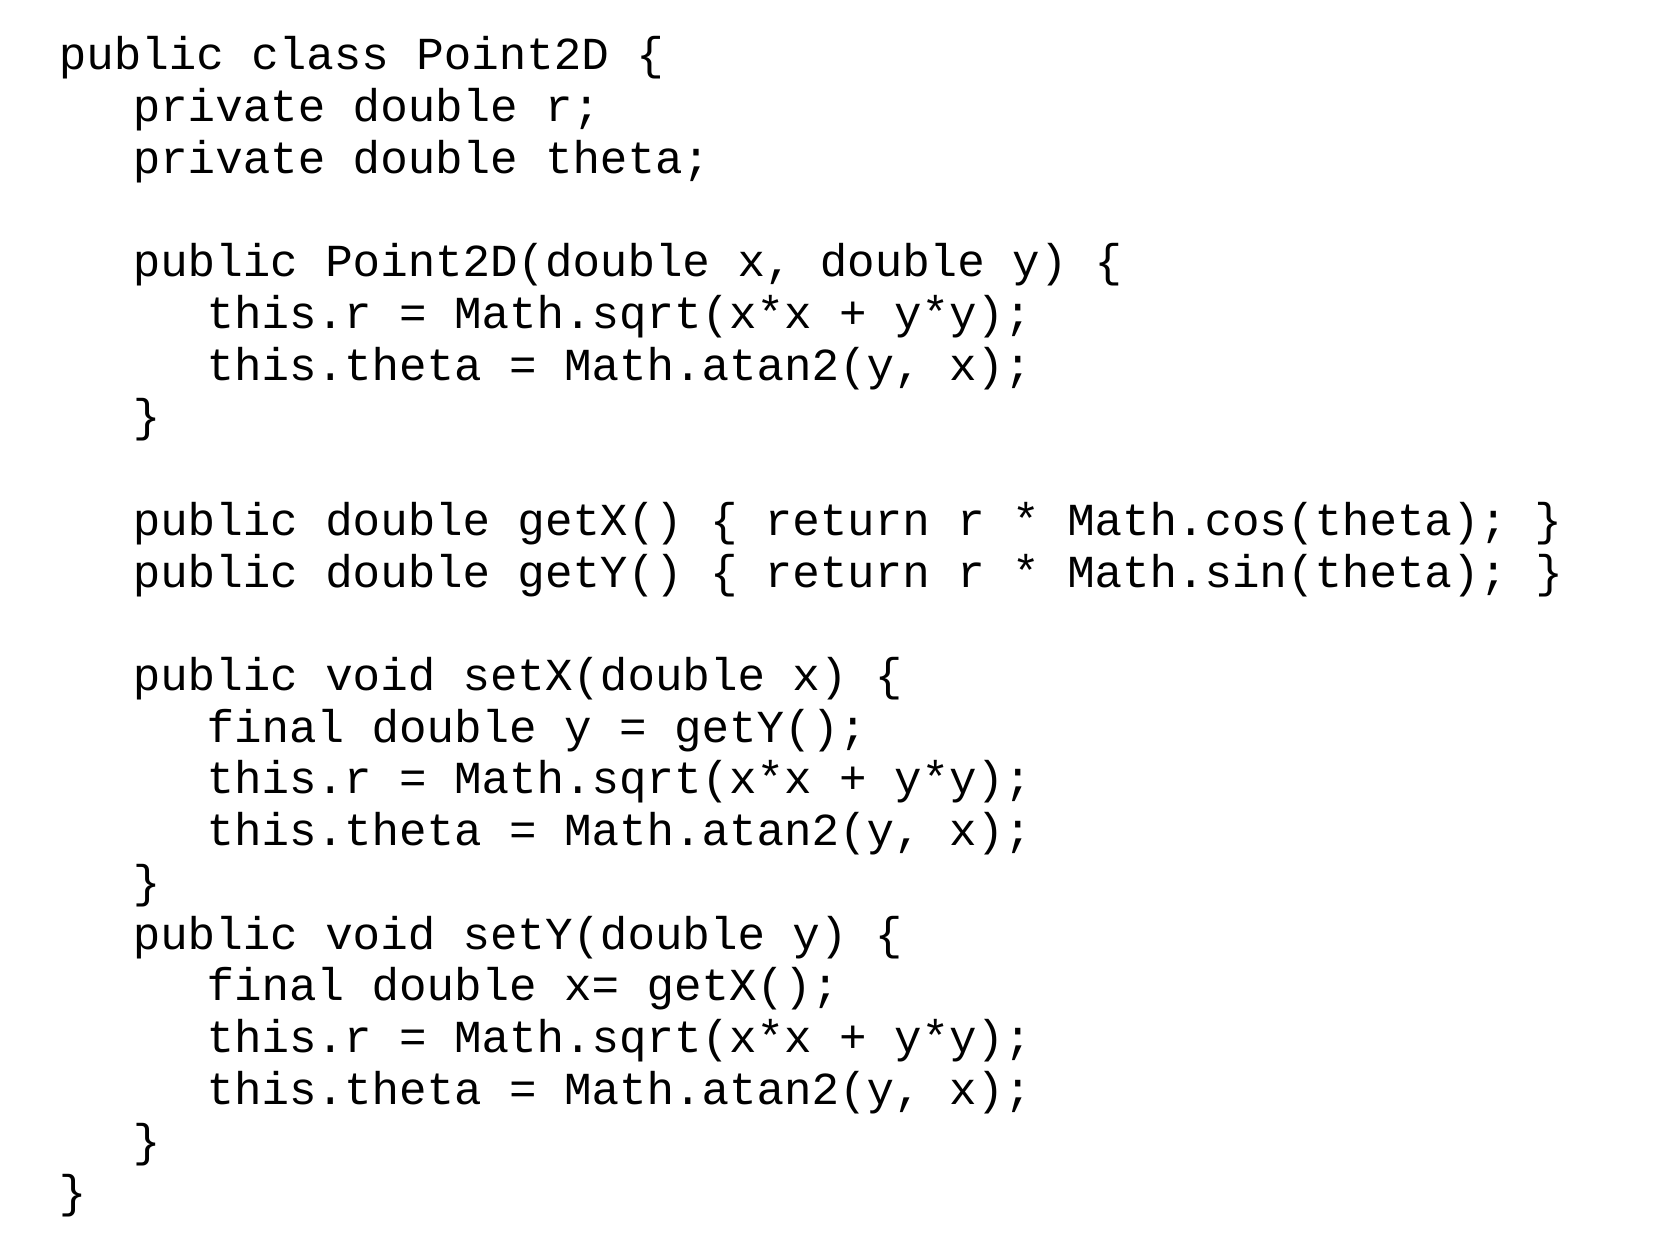

# public class Point2D {
	private double r;
	private double theta;
	public Point2D(double x, double y) {
		this.r = Math.sqrt(x*x + y*y);
		this.theta = Math.atan2(y, x);
	}
	public double getX() { return r * Math.cos(theta); }
	public double getY() { return r * Math.sin(theta); 	}
	public void setX(double x) {
		final double y = getY();
		this.r = Math.sqrt(x*x + y*y);
		this.theta = Math.atan2(y, x);
	}
	public void setY(double y) {
		final double x= getX();
		this.r = Math.sqrt(x*x + y*y);
		this.theta = Math.atan2(y, x);
	}
}